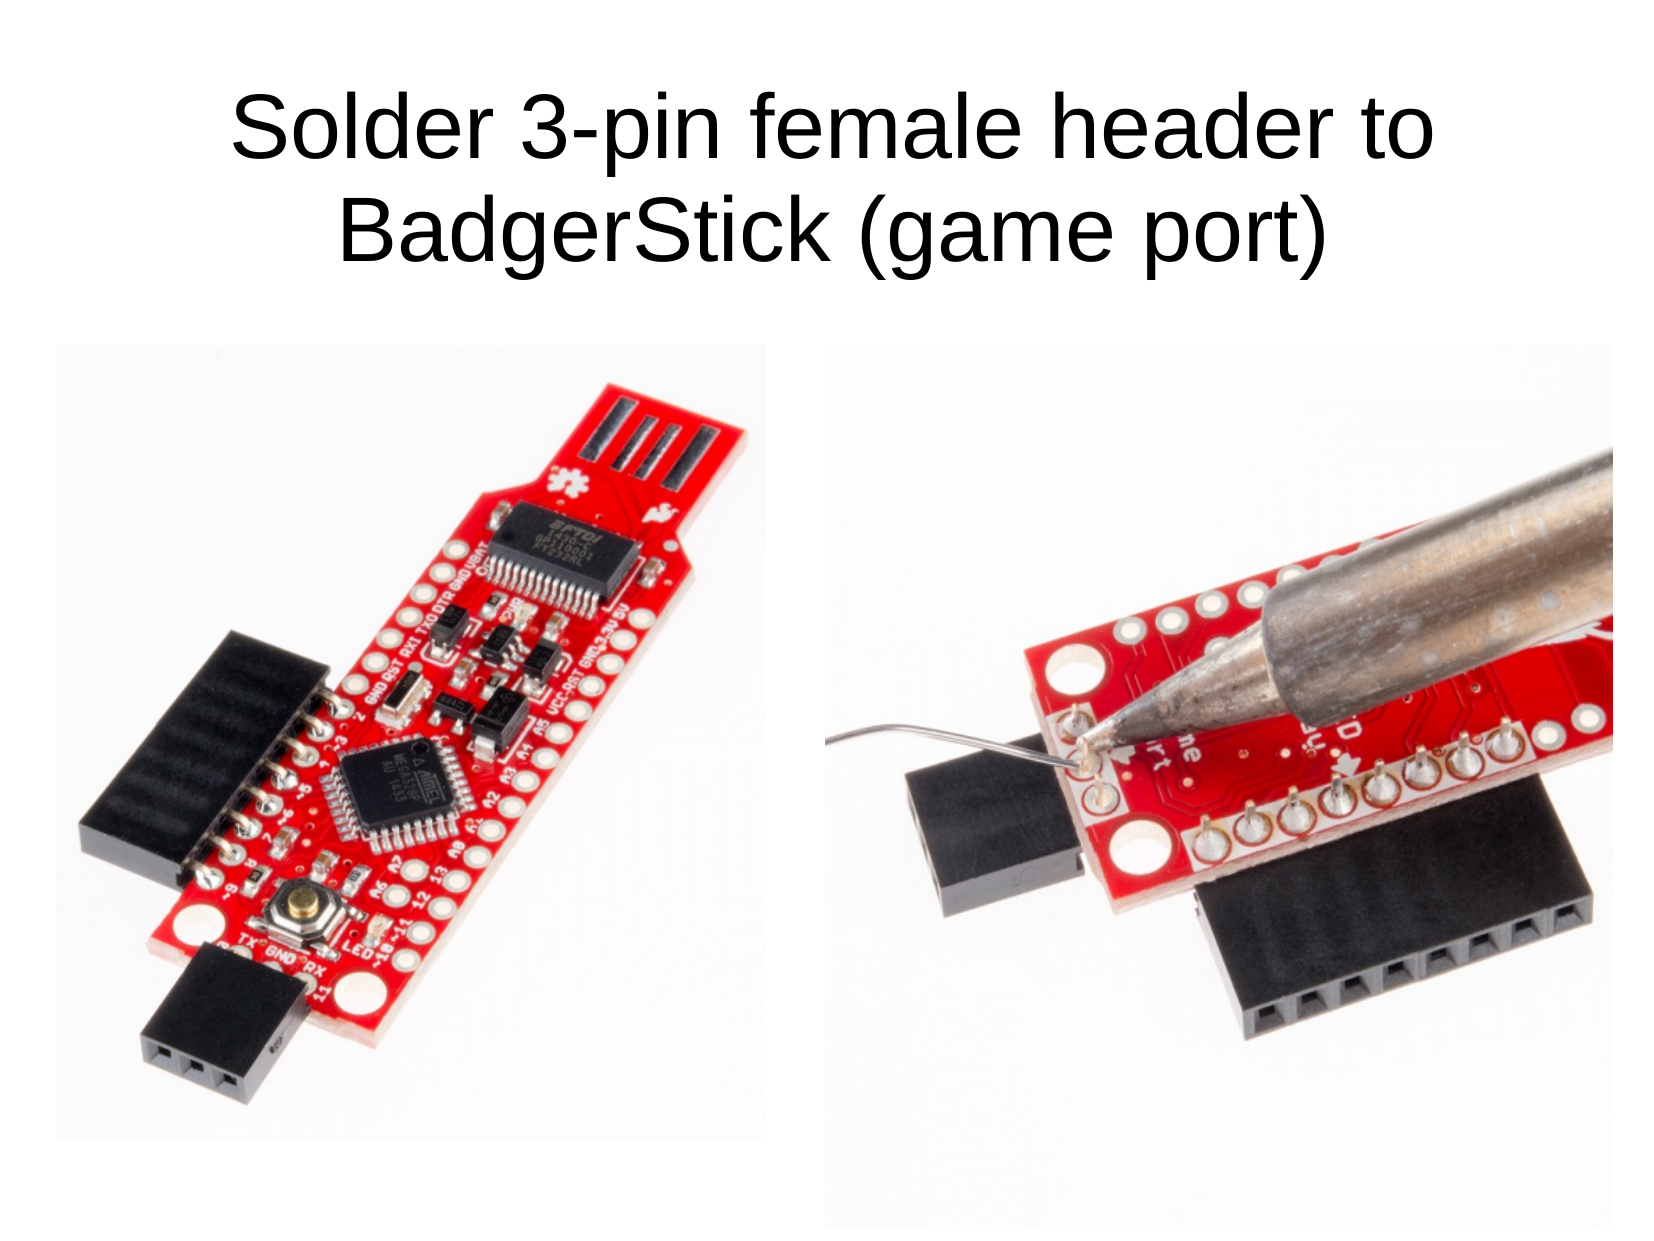

# Solder 3-pin female header to BadgerStick (game port)